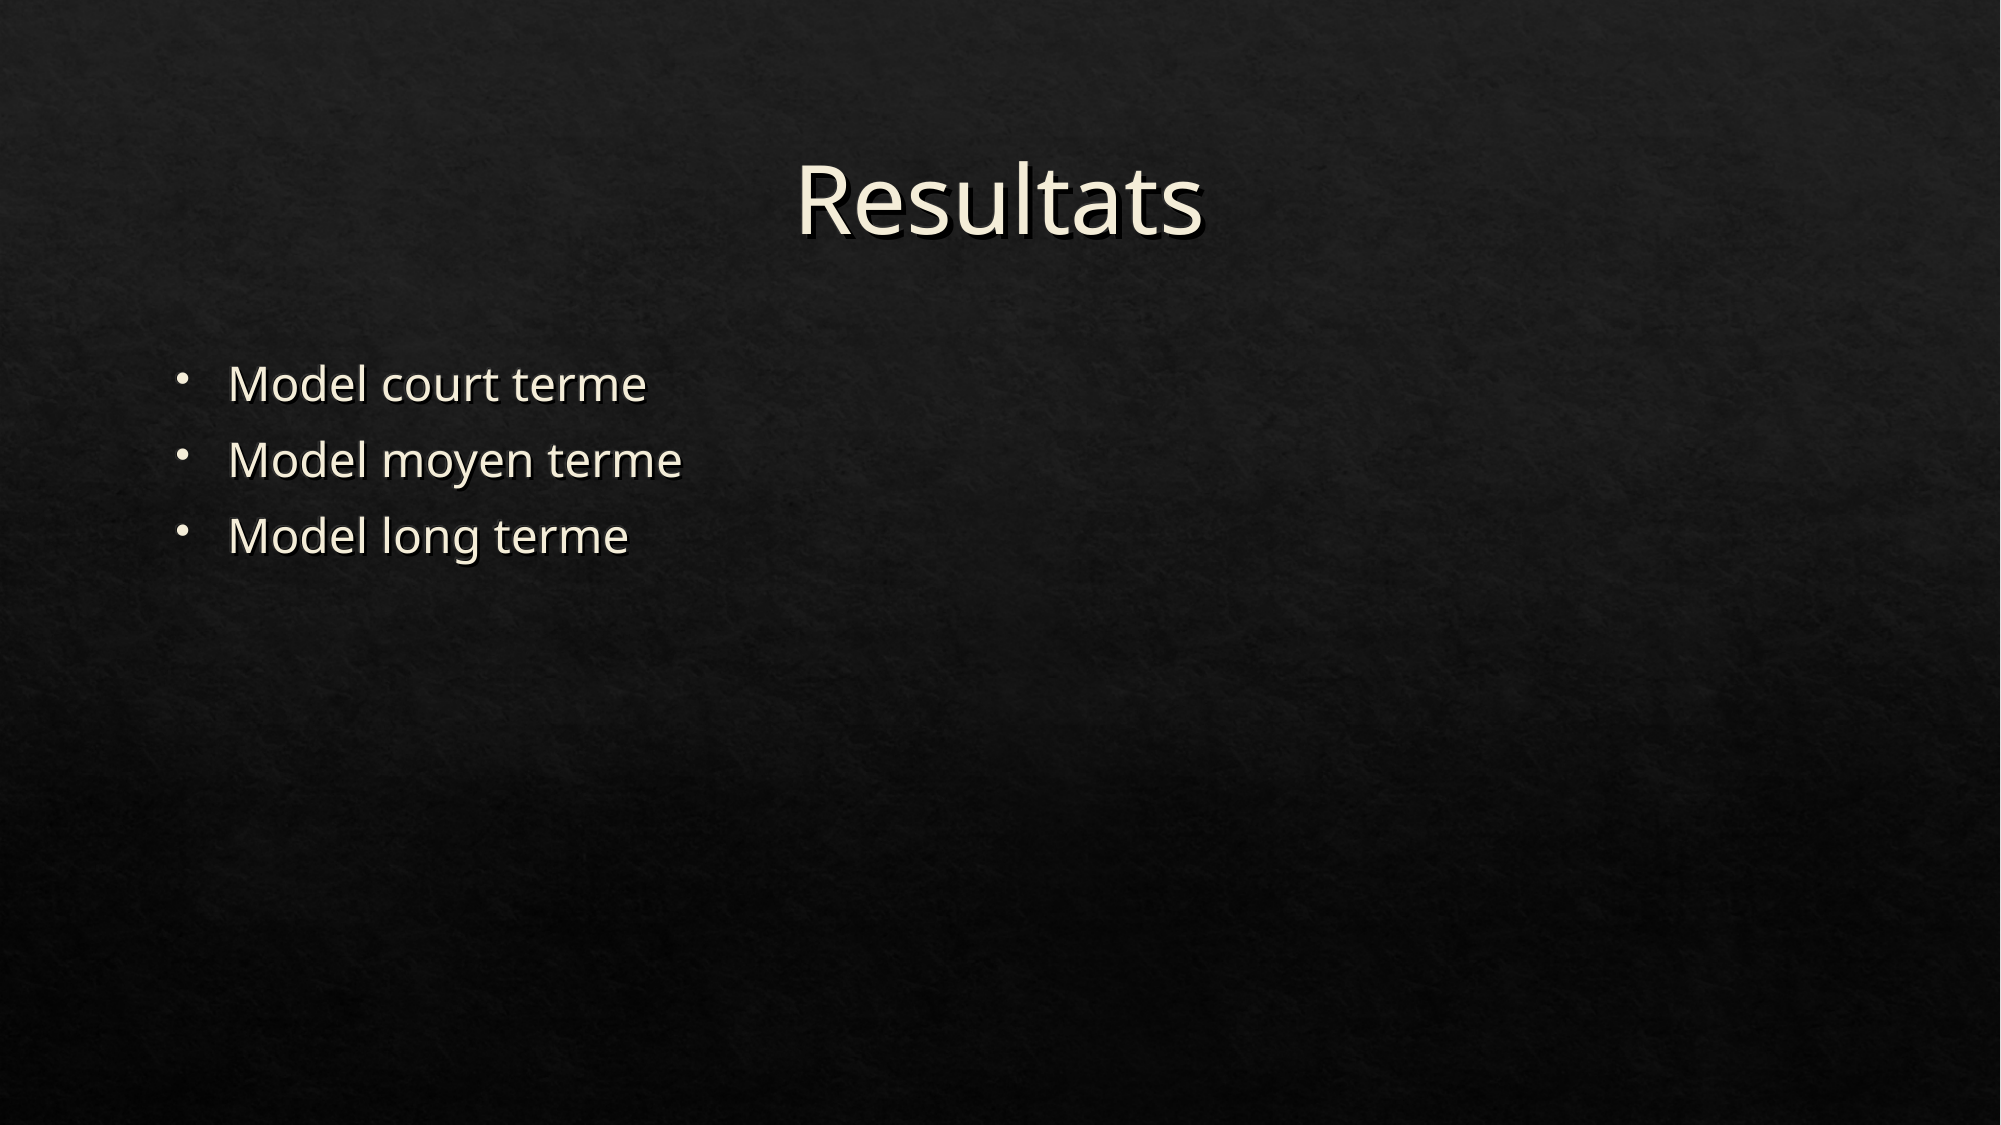

# Resultats
Model court terme
Model moyen terme
Model long terme